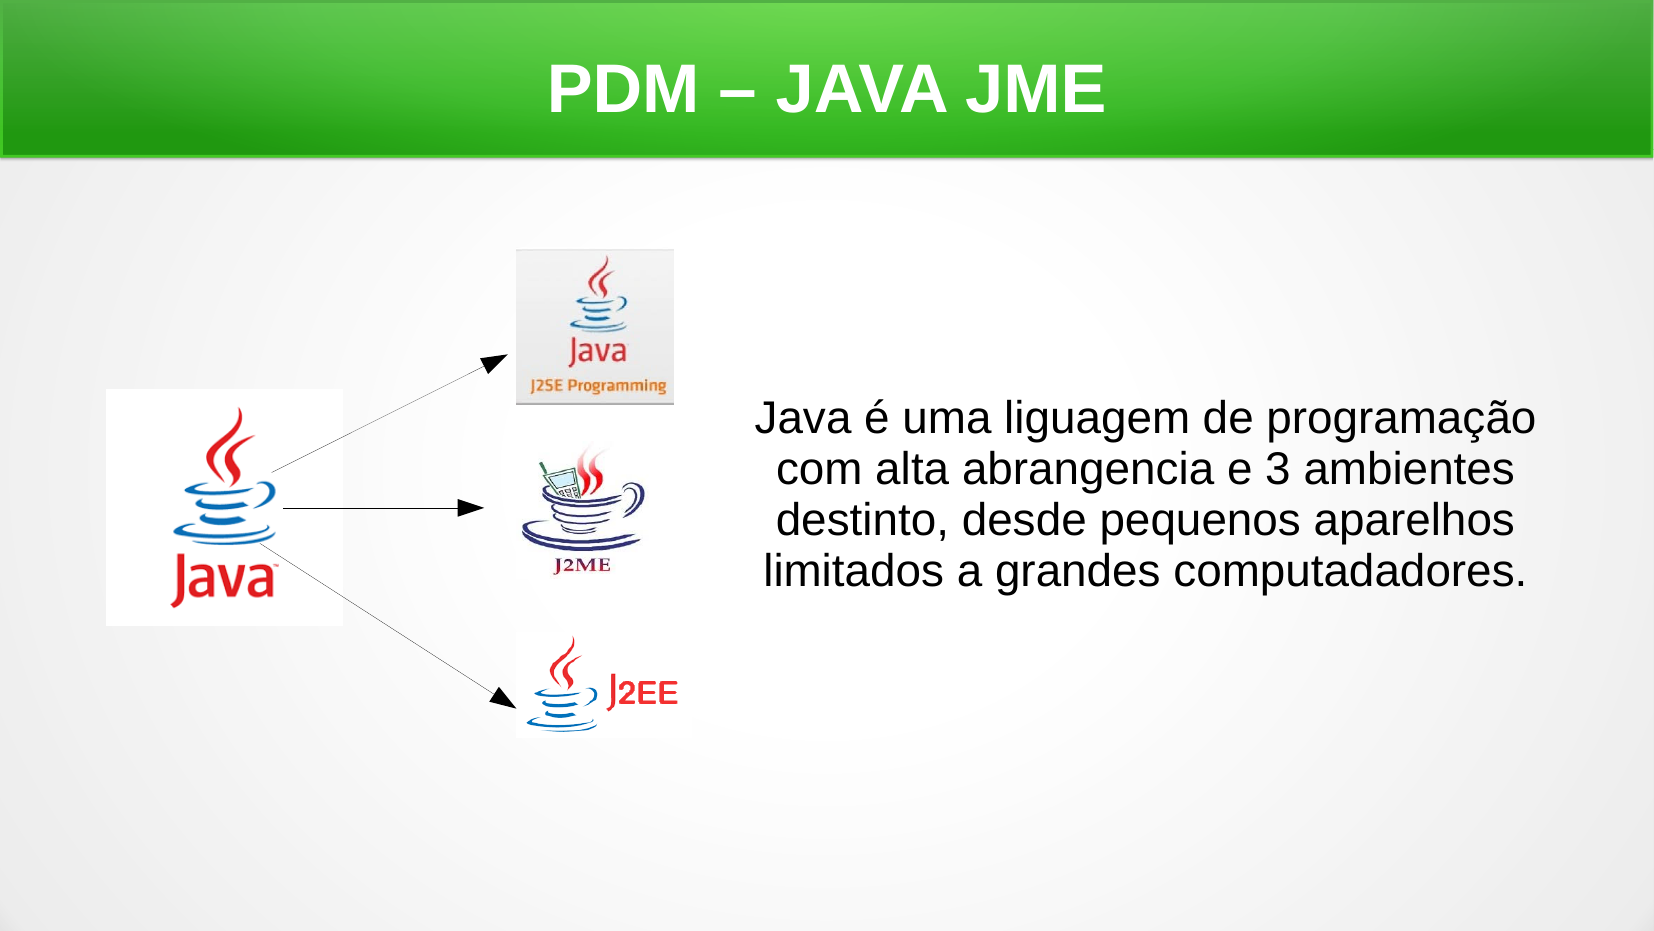

# PDM – JAVA JME
Java é uma liguagem de programação com alta abrangencia e 3 ambientes destinto, desde pequenos aparelhos limitados a grandes computadadores.